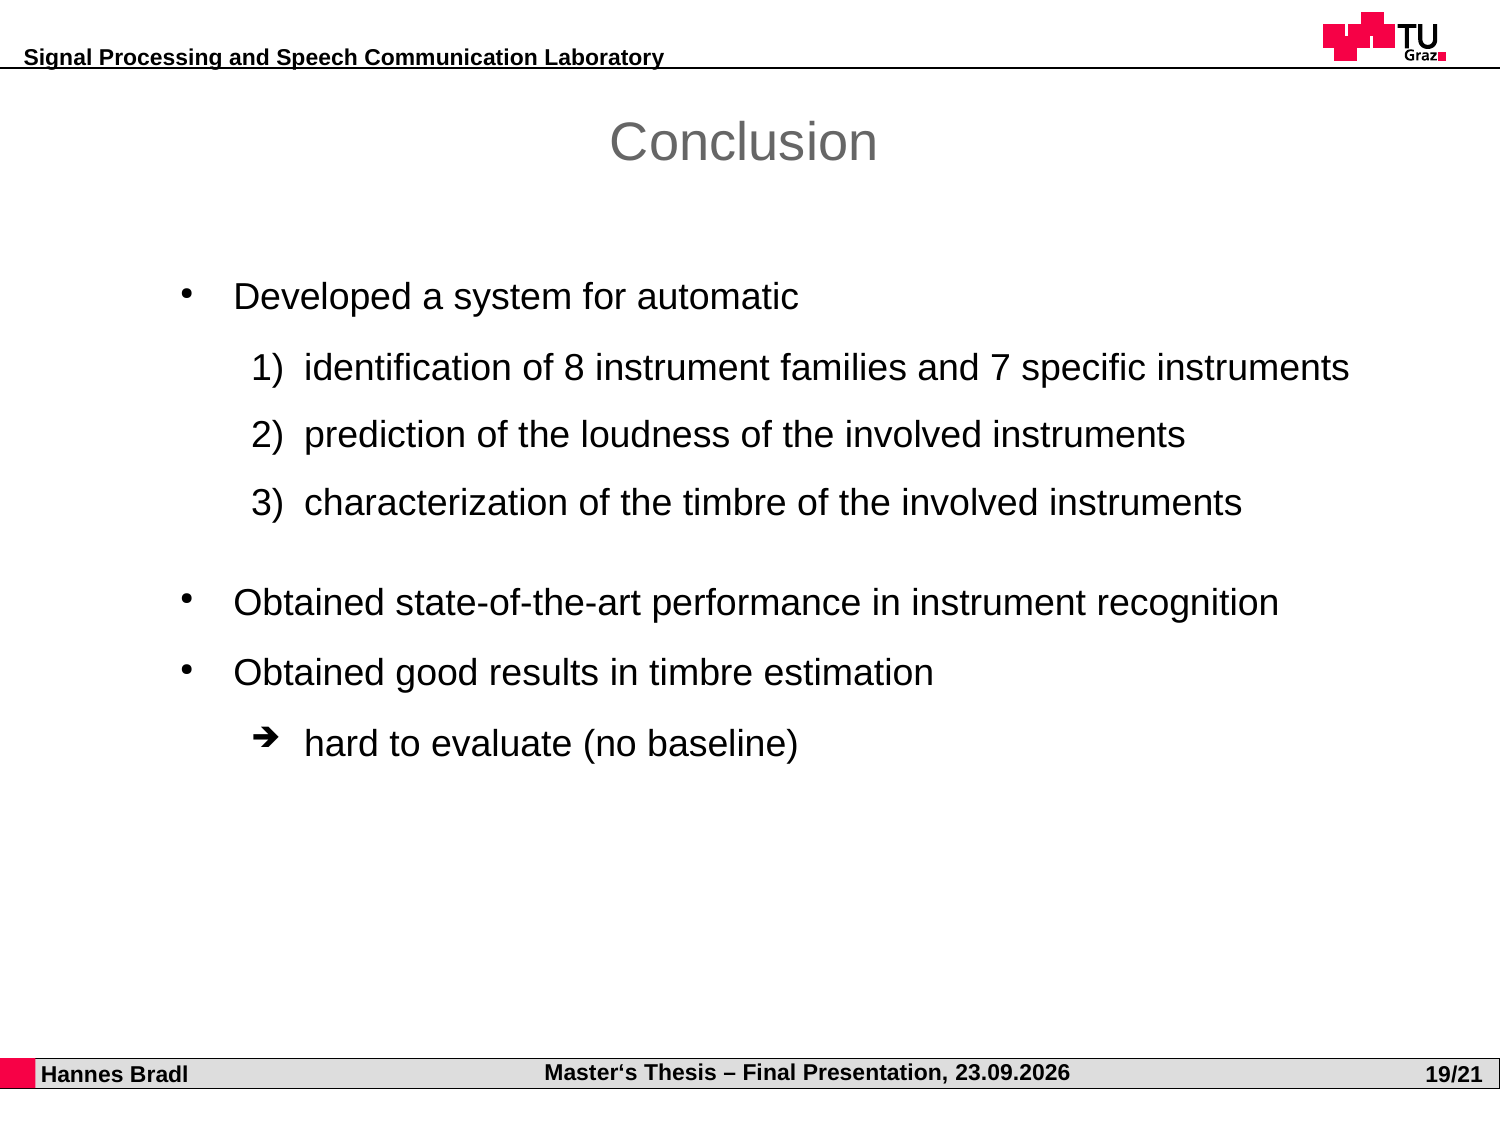

# Conclusion
Developed a system for automatic
identification of 8 instrument families and 7 specific instruments
prediction of the loudness of the involved instruments
characterization of the timbre of the involved instruments
Obtained state-of-the-art performance in instrument recognition
Obtained good results in timbre estimation
hard to evaluate (no baseline)